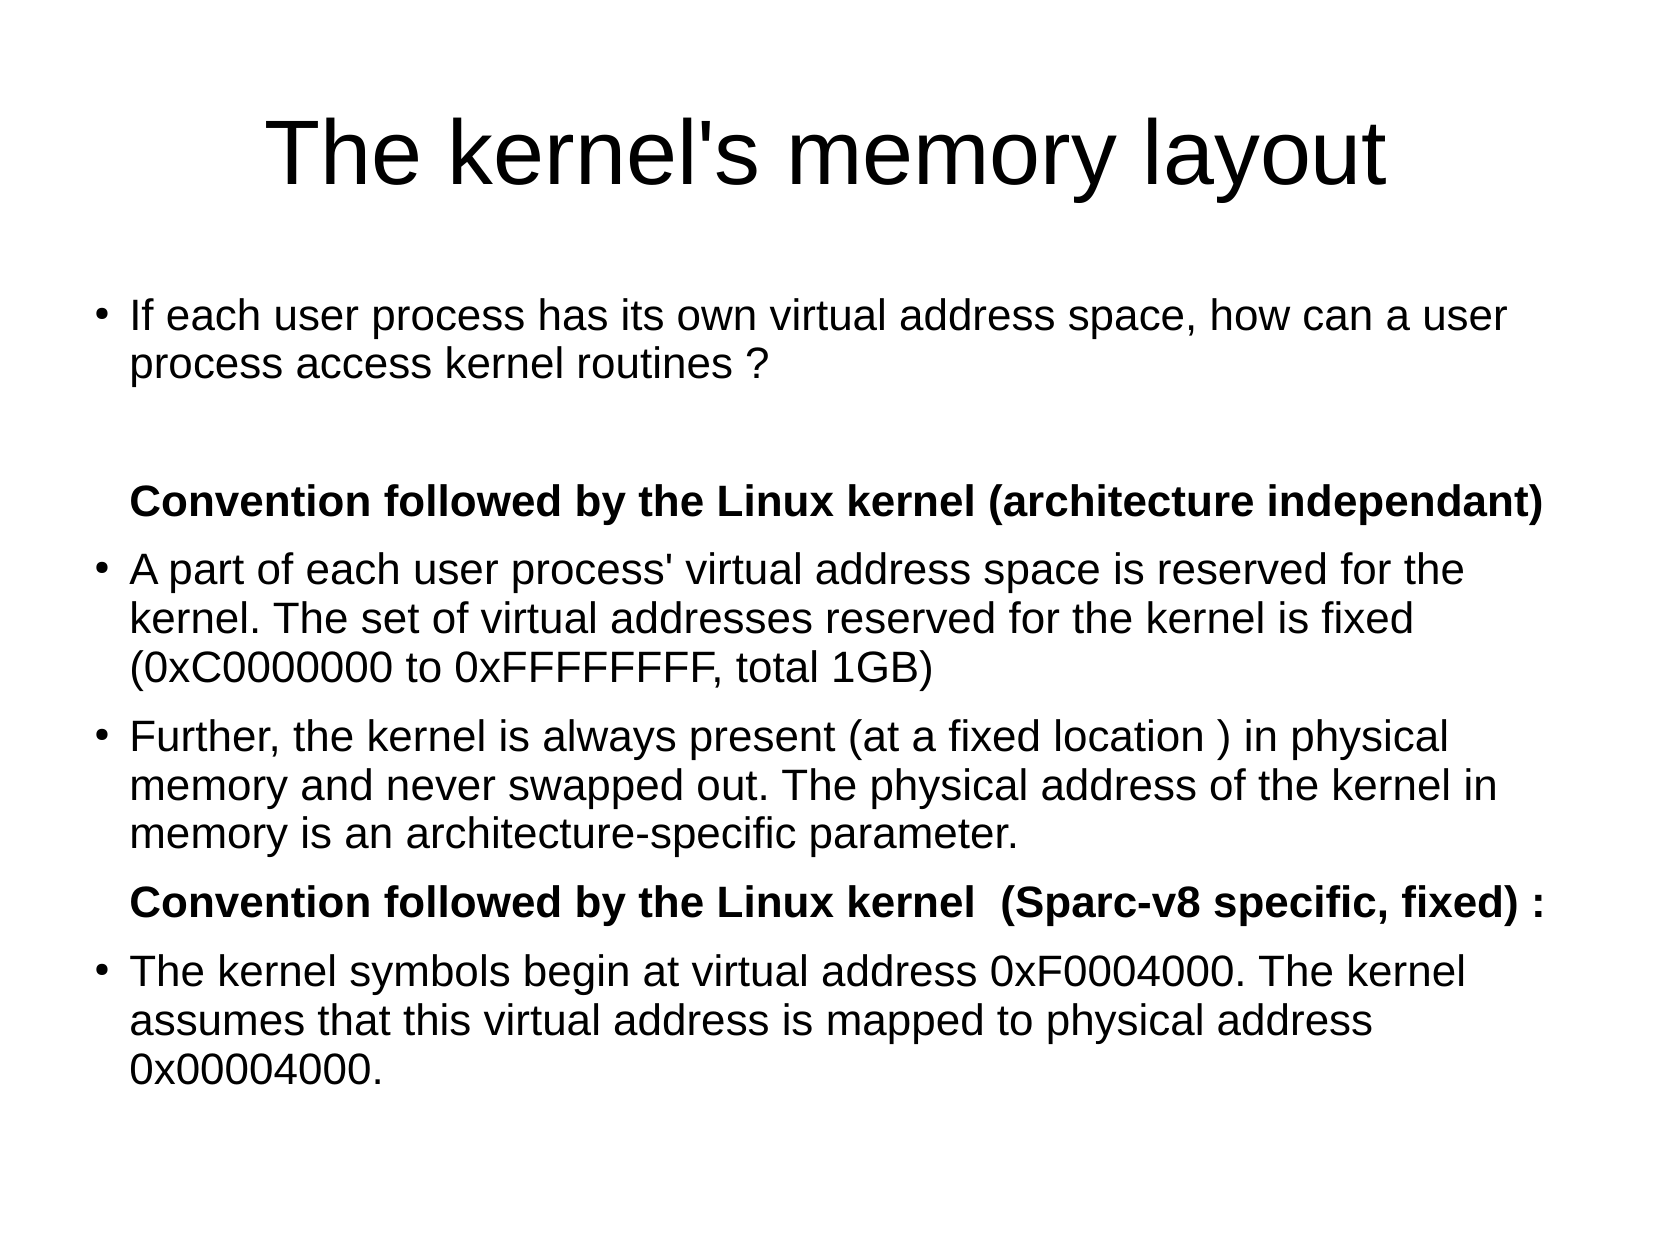

# The kernel's memory layout
If each user process has its own virtual address space, how can a user process access kernel routines ?
Convention followed by the Linux kernel (architecture independant)
A part of each user process' virtual address space is reserved for the kernel. The set of virtual addresses reserved for the kernel is fixed (0xC0000000 to 0xFFFFFFFF, total 1GB)
Further, the kernel is always present (at a fixed location ) in physical memory and never swapped out. The physical address of the kernel in memory is an architecture-specific parameter.
Convention followed by the Linux kernel (Sparc-v8 specific, fixed) :
The kernel symbols begin at virtual address 0xF0004000. The kernel assumes that this virtual address is mapped to physical address 0x00004000.